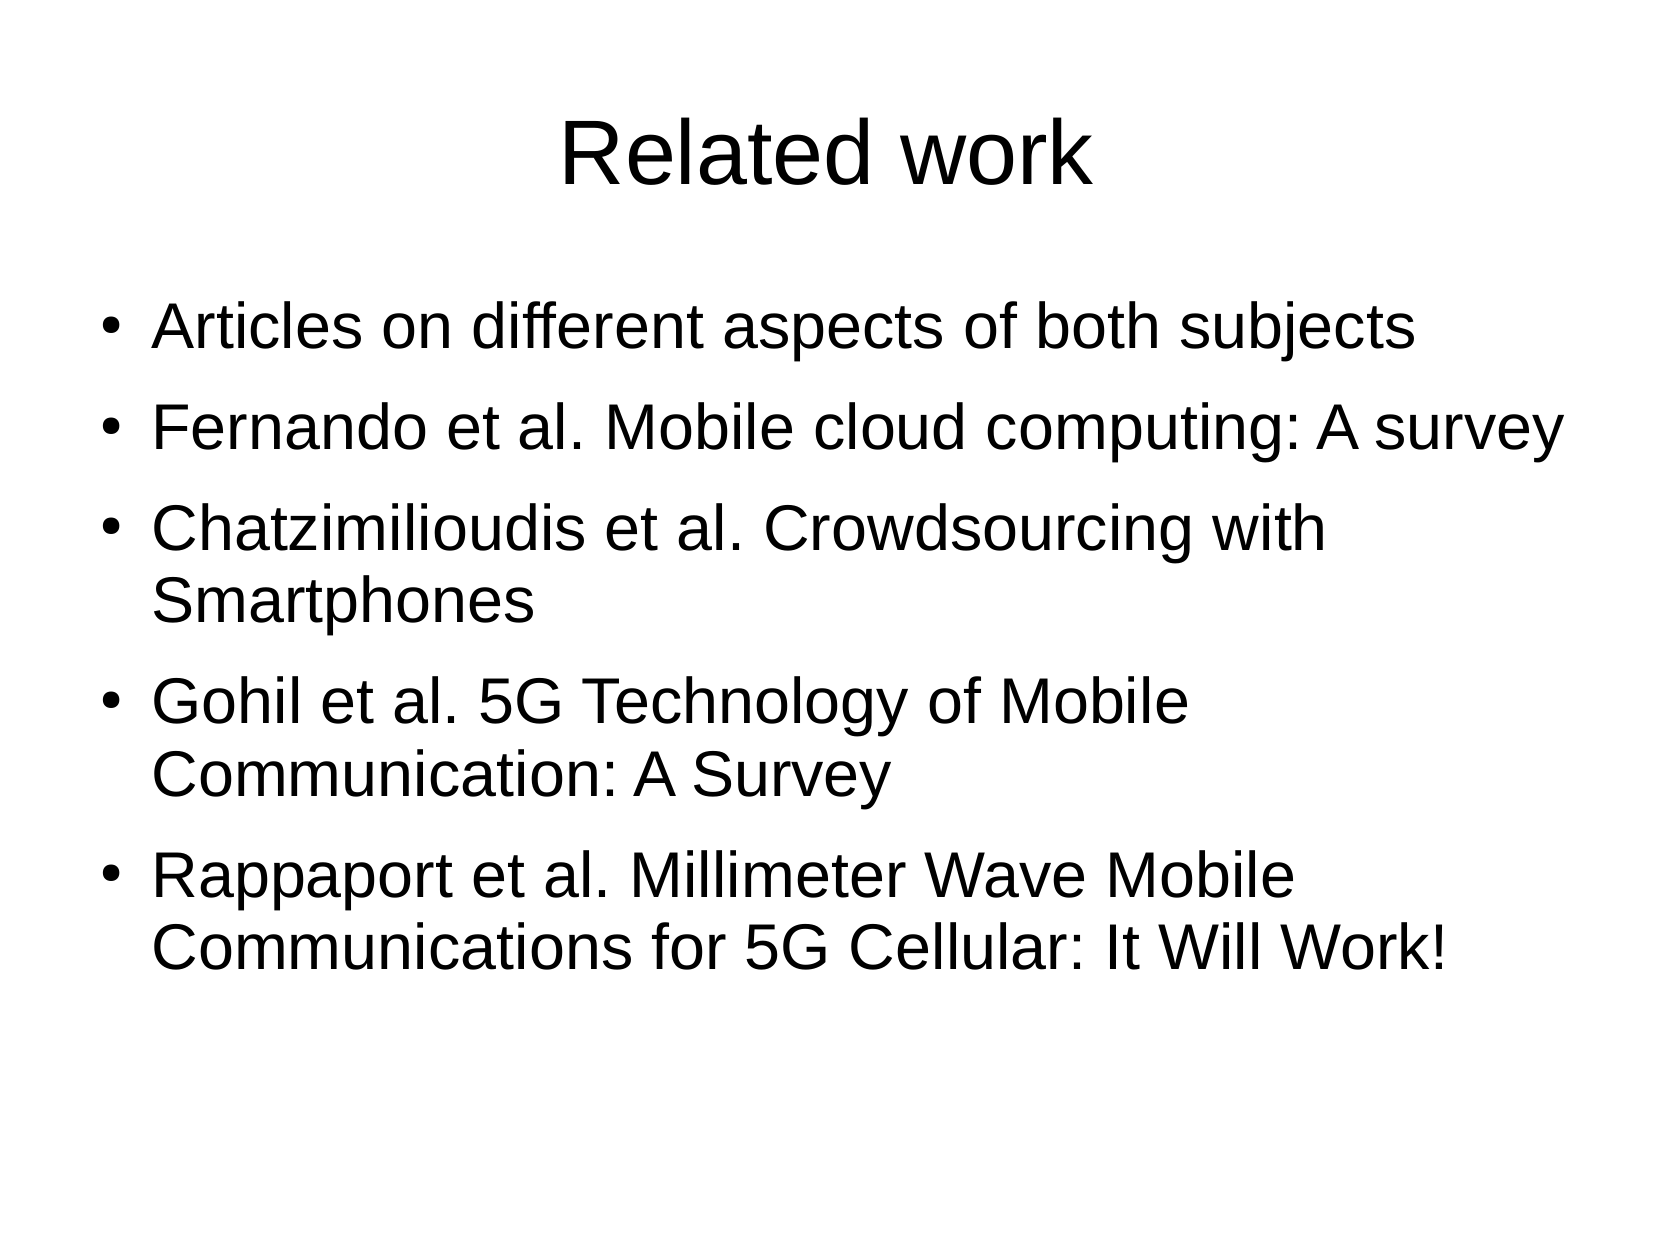

# Related work
Articles on different aspects of both subjects
Fernando et al. Mobile cloud computing: A survey
Chatzimilioudis et al. Crowdsourcing with Smartphones
Gohil et al. 5G Technology of Mobile Communication: A Survey
Rappaport et al. Millimeter Wave Mobile Communications for 5G Cellular: It Will Work!